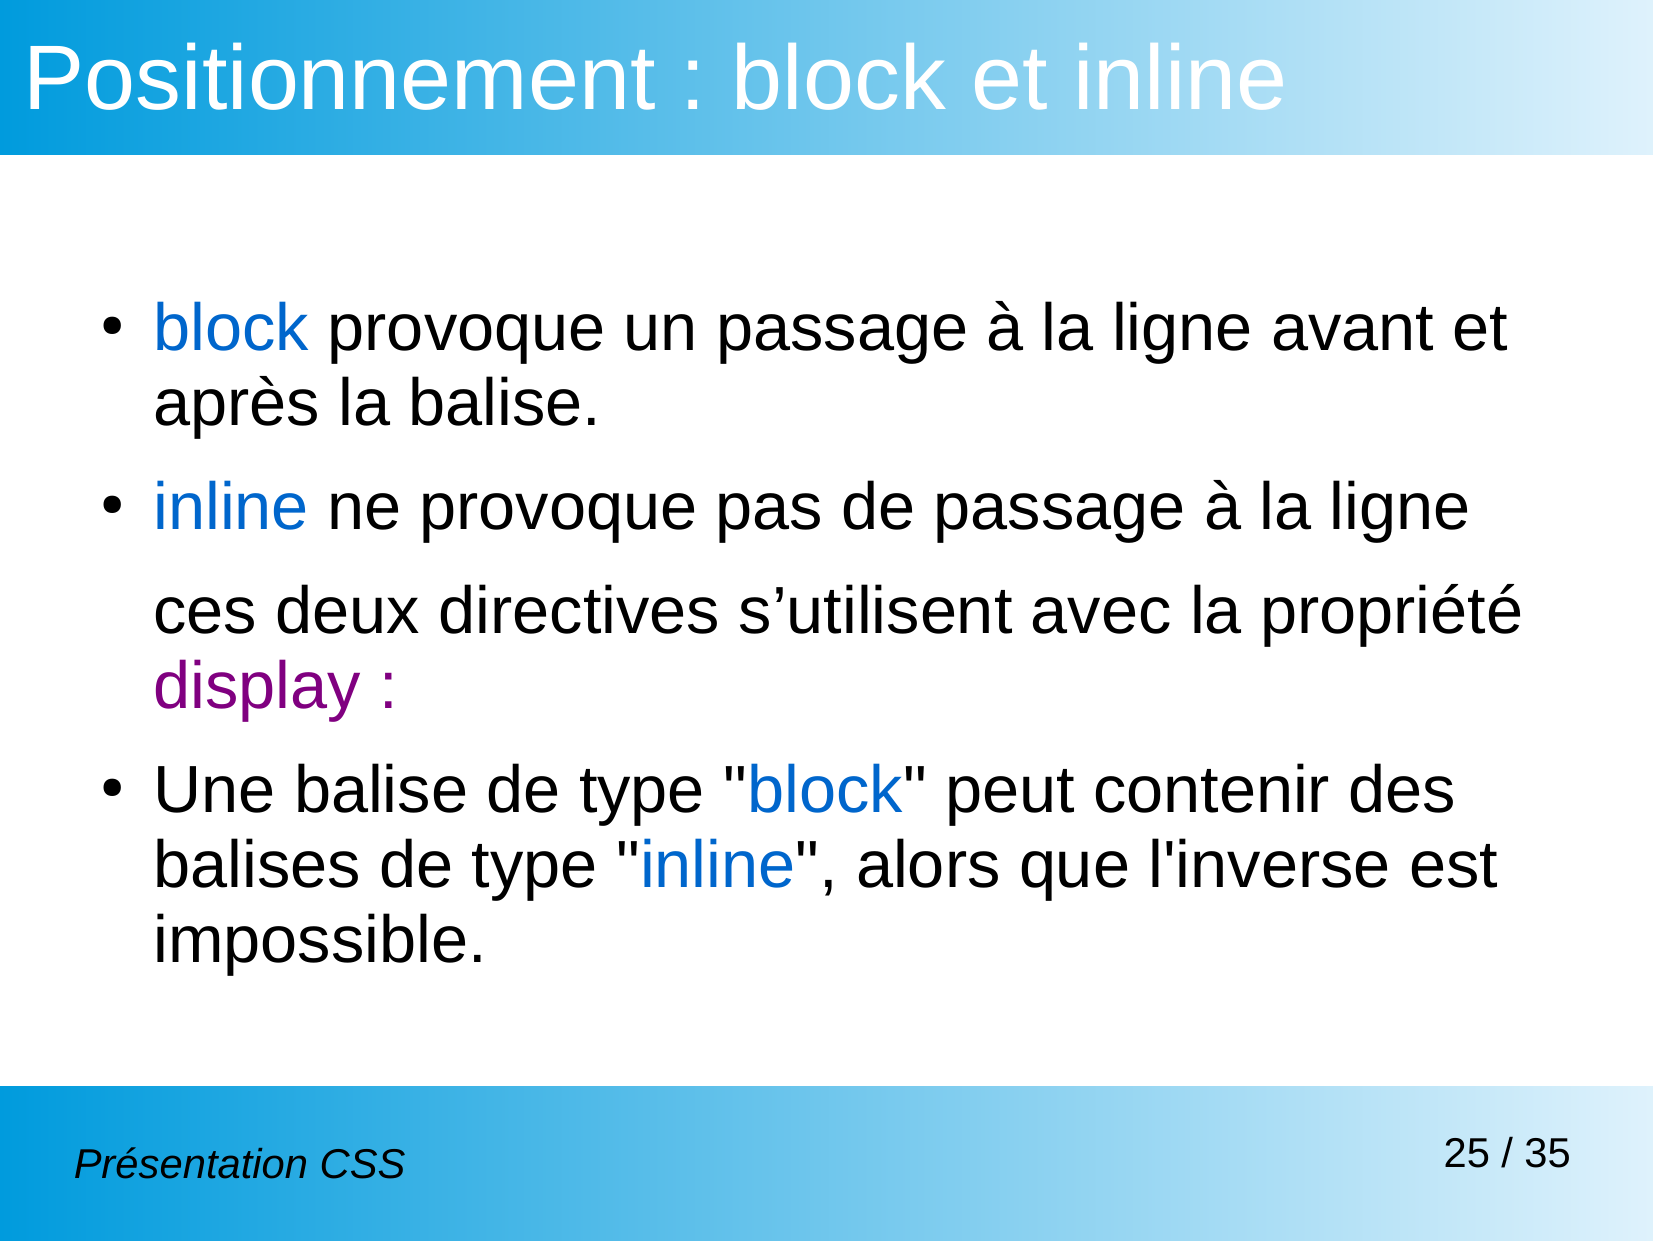

# Positionnement : block et inline
block provoque un passage à la ligne avant et après la balise.
inline ne provoque pas de passage à la ligne
ces deux directives s’utilisent avec la propriété display :
Une balise de type "block" peut contenir des balises de type "inline", alors que l'inverse est impossible.